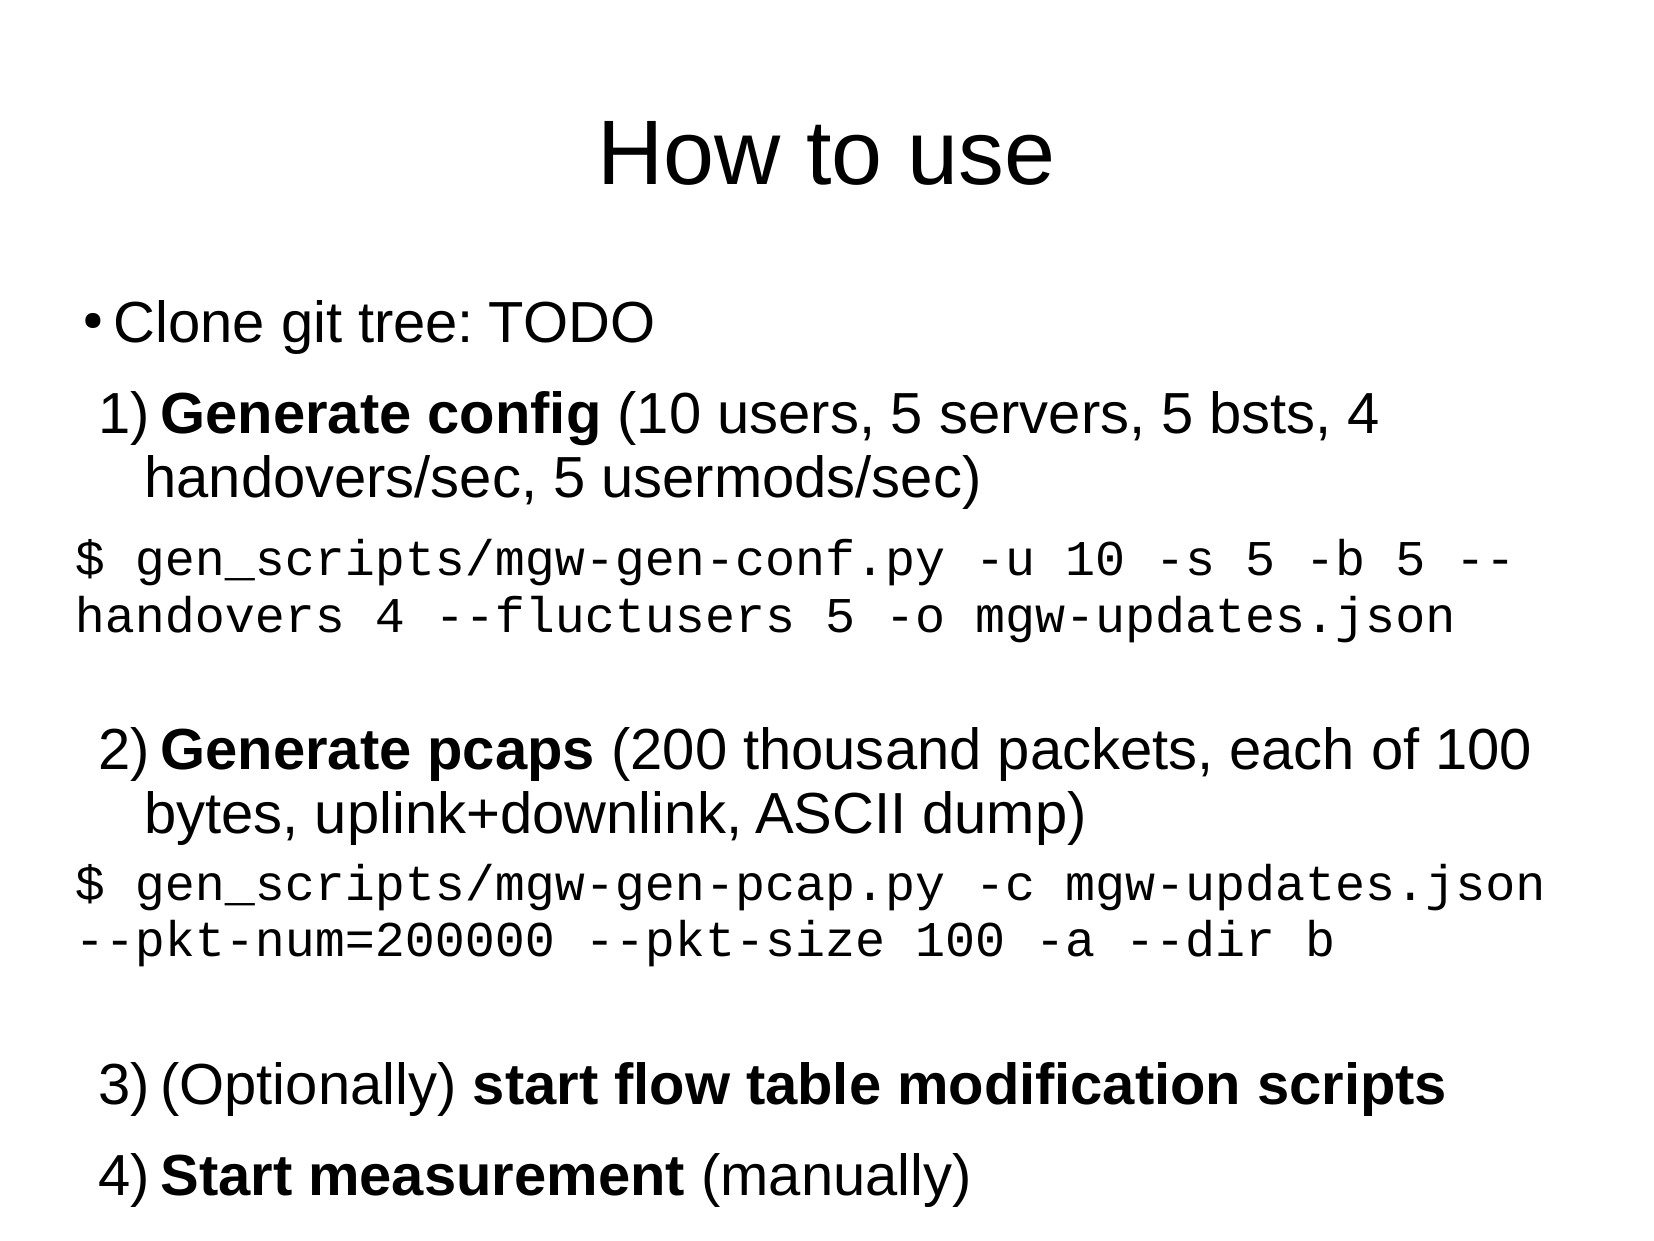

# How to use
Clone git tree: TODO
 Generate config (10 users, 5 servers, 5 bsts, 4 handovers/sec, 5 usermods/sec)
 Generate pcaps (200 thousand packets, each of 100 bytes, uplink+downlink, ASCII dump)
 (Optionally) start flow table modification scripts
 Start measurement (manually)
$ gen_scripts/mgw-gen-conf.py -u 10 -s 5 -b 5 --handovers 4 --fluctusers 5 -o mgw-updates.json
$ gen_scripts/mgw-gen-pcap.py -c mgw-updates.json --pkt-num=200000 --pkt-size 100 -a --dir b